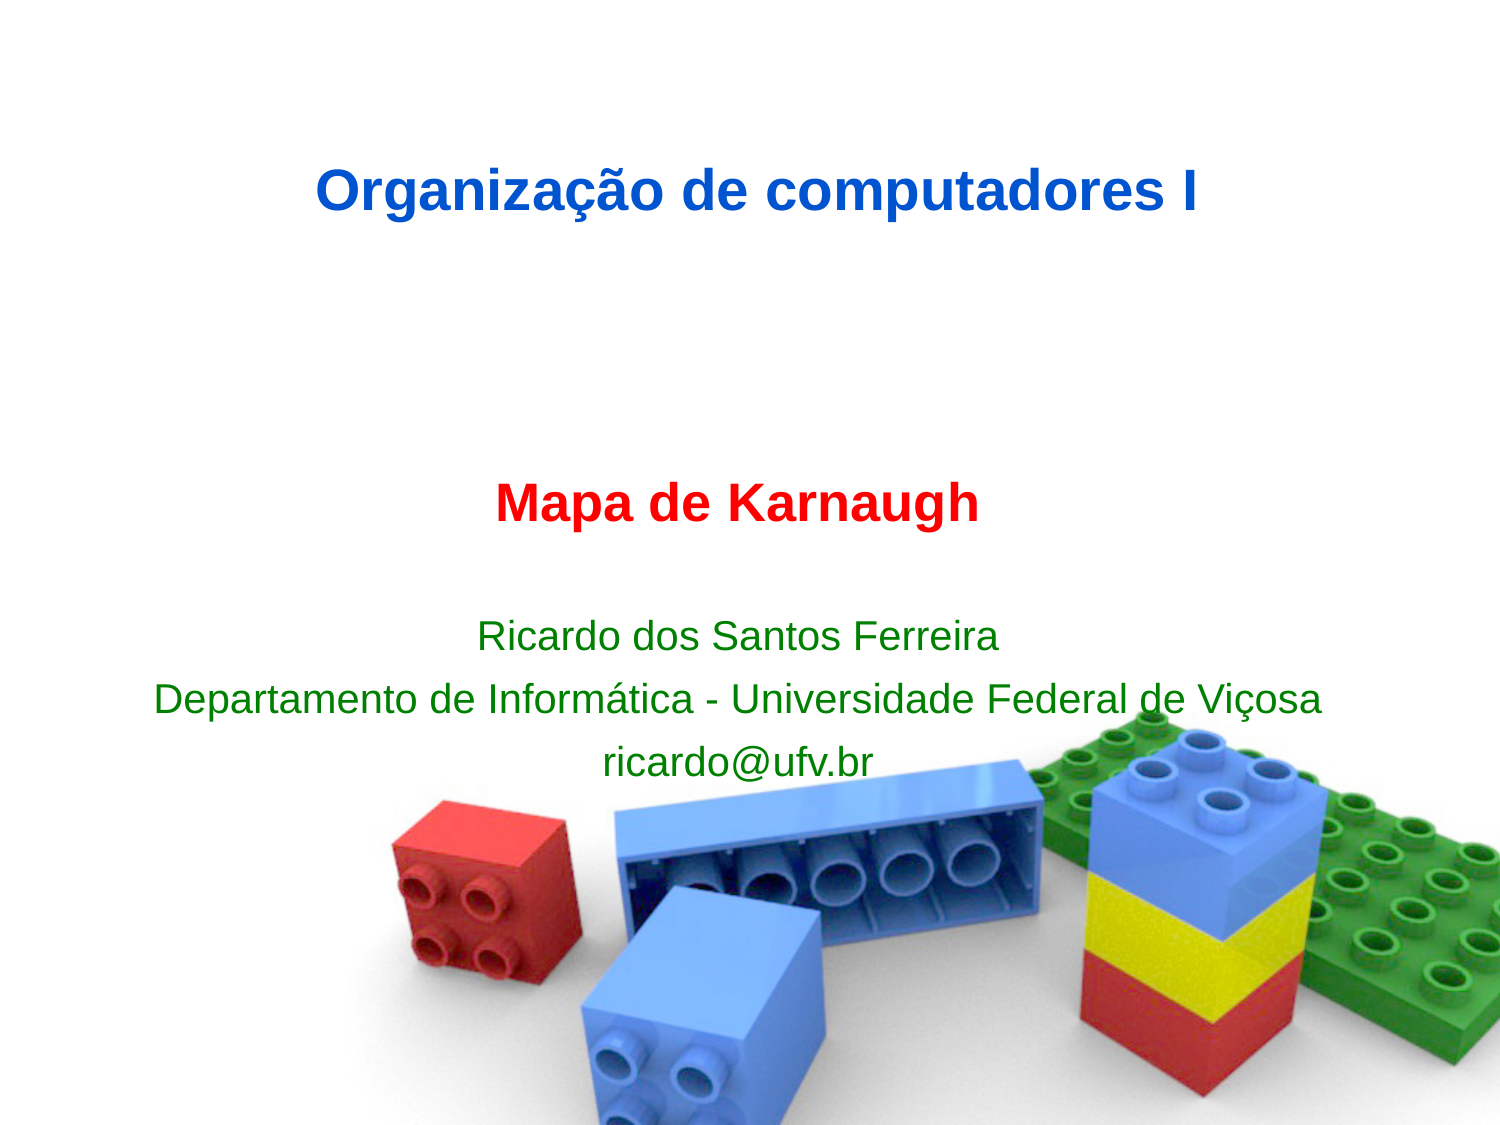

# Organização de computadores I
Mapa de Karnaugh
Ricardo dos Santos Ferreira
Departamento de Informática - Universidade Federal de Viçosa
ricardo@ufv.br